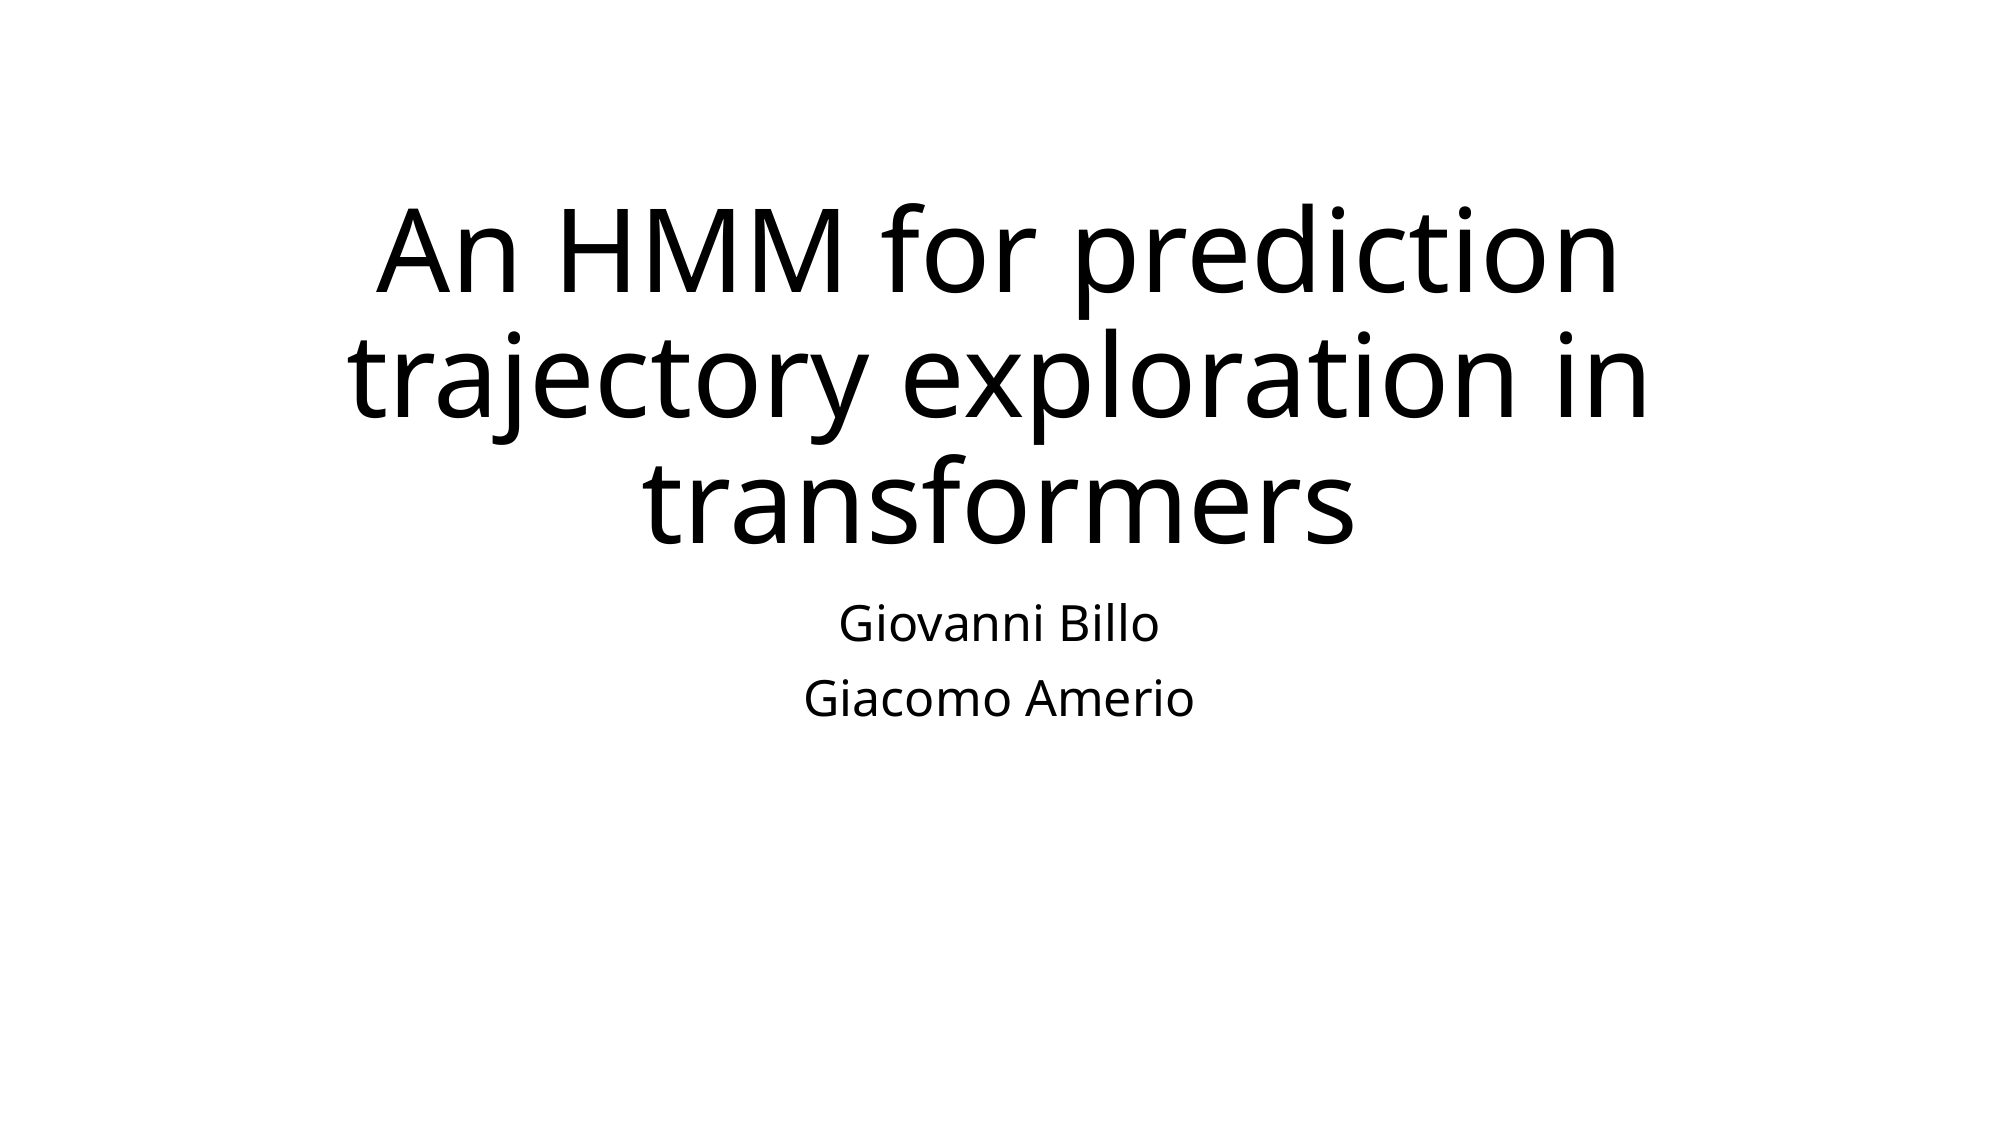

# An HMM for prediction trajectory exploration in transformers
Giovanni Billo
Giacomo Amerio